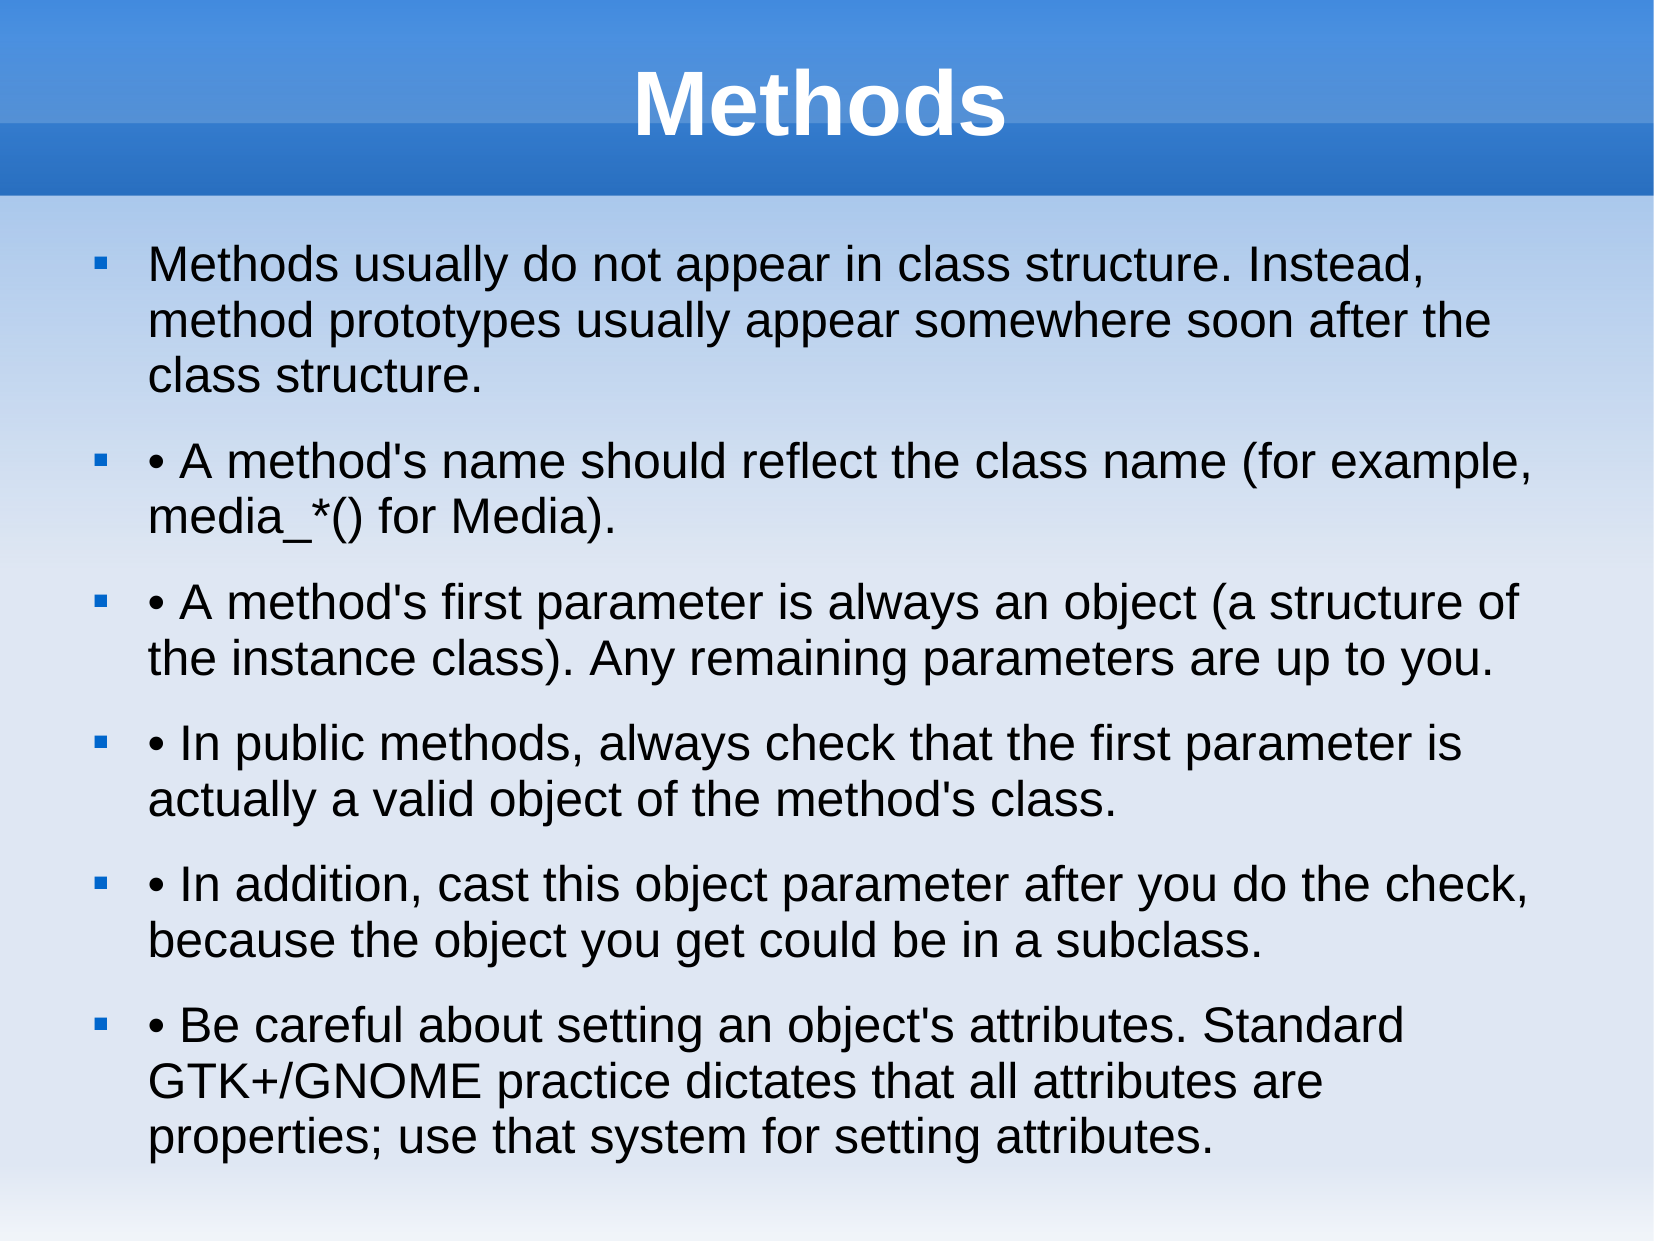

# Methods
Methods usually do not appear in class structure. Instead, method prototypes usually appear somewhere soon after the class structure.
• A method's name should reflect the class name (for example, media_*() for Media).
• A method's first parameter is always an object (a structure of the instance class). Any remaining parameters are up to you.
• In public methods, always check that the first parameter is actually a valid object of the method's class.
• In addition, cast this object parameter after you do the check, because the object you get could be in a subclass.
• Be careful about setting an object's attributes. Standard GTK+/GNOME practice dictates that all attributes are properties; use that system for setting attributes.